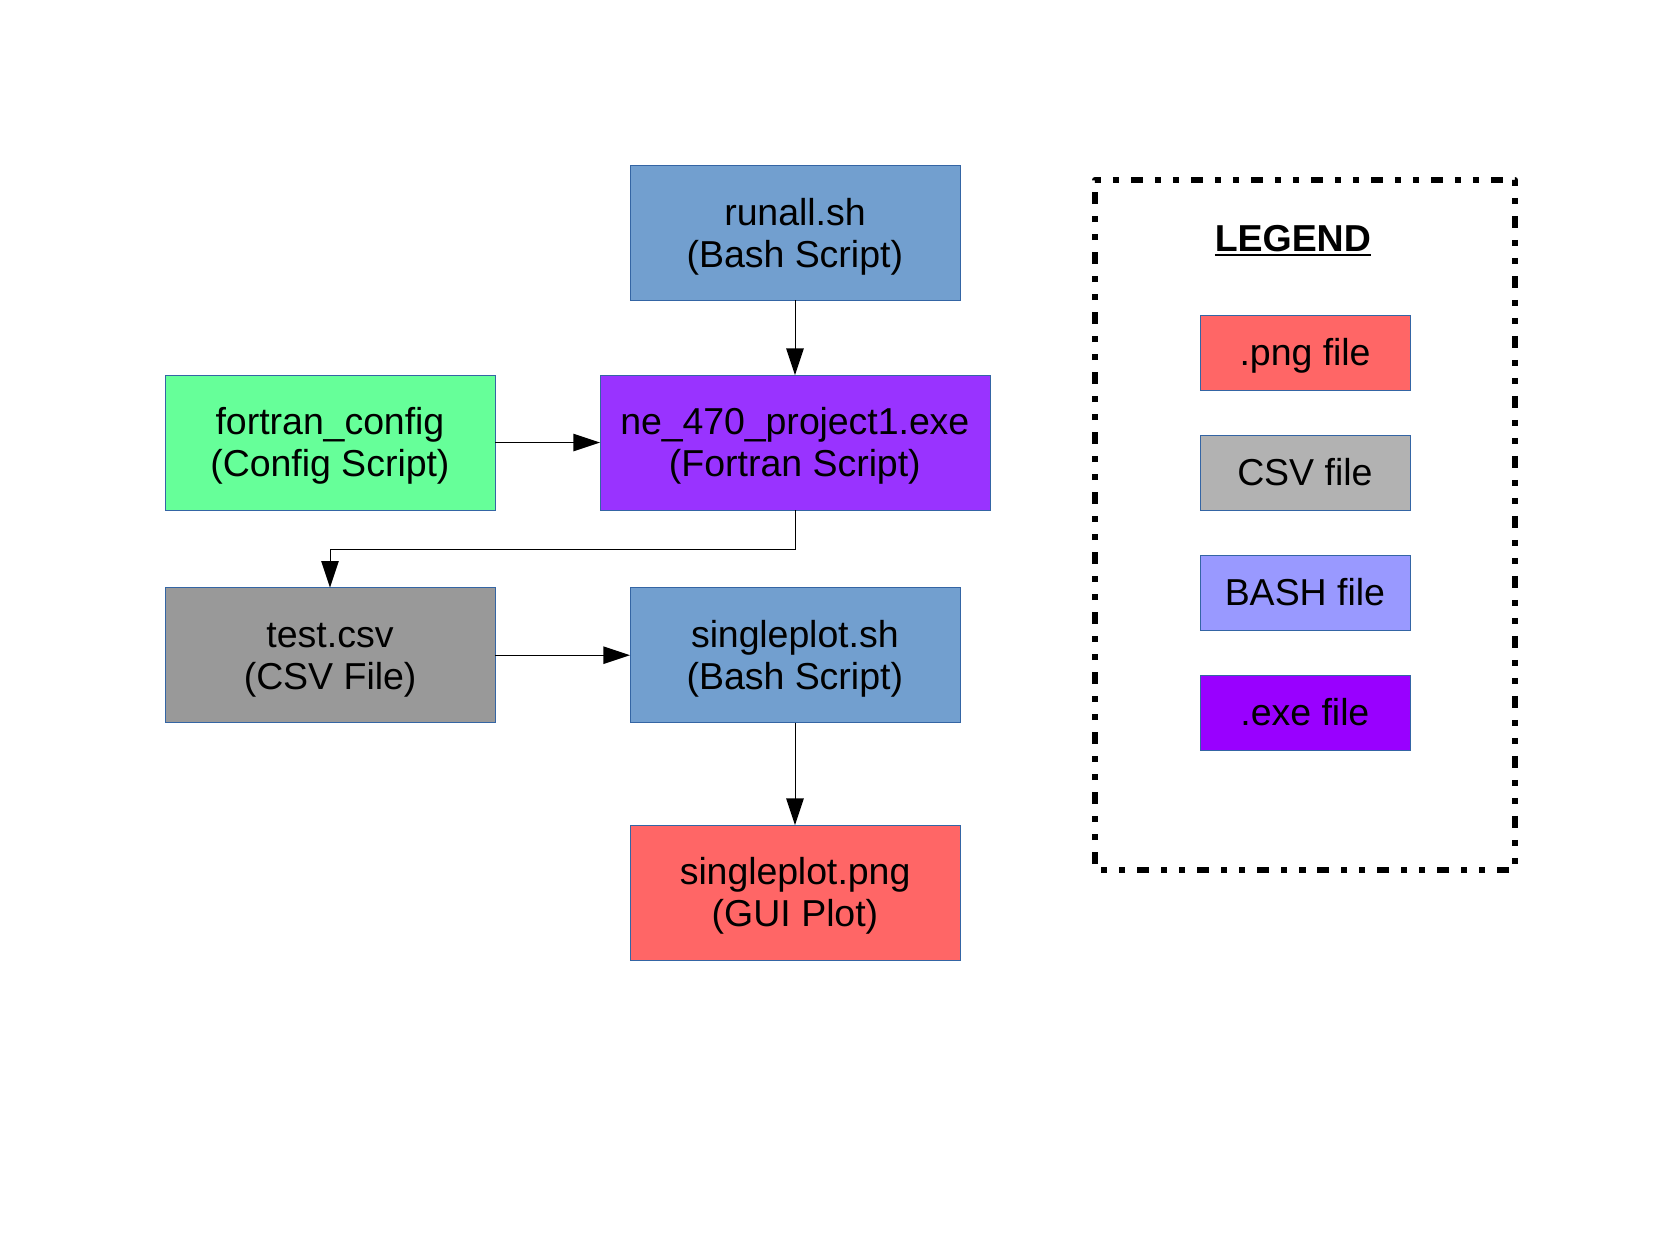

runall.sh
(Bash Script)
LEGEND
.png file
fortran_config
(Config Script)
ne_470_project1.exe
(Fortran Script)
CSV file
BASH file
test.csv
(CSV File)
singleplot.sh
(Bash Script)
.exe file
singleplot.png
(GUI Plot)